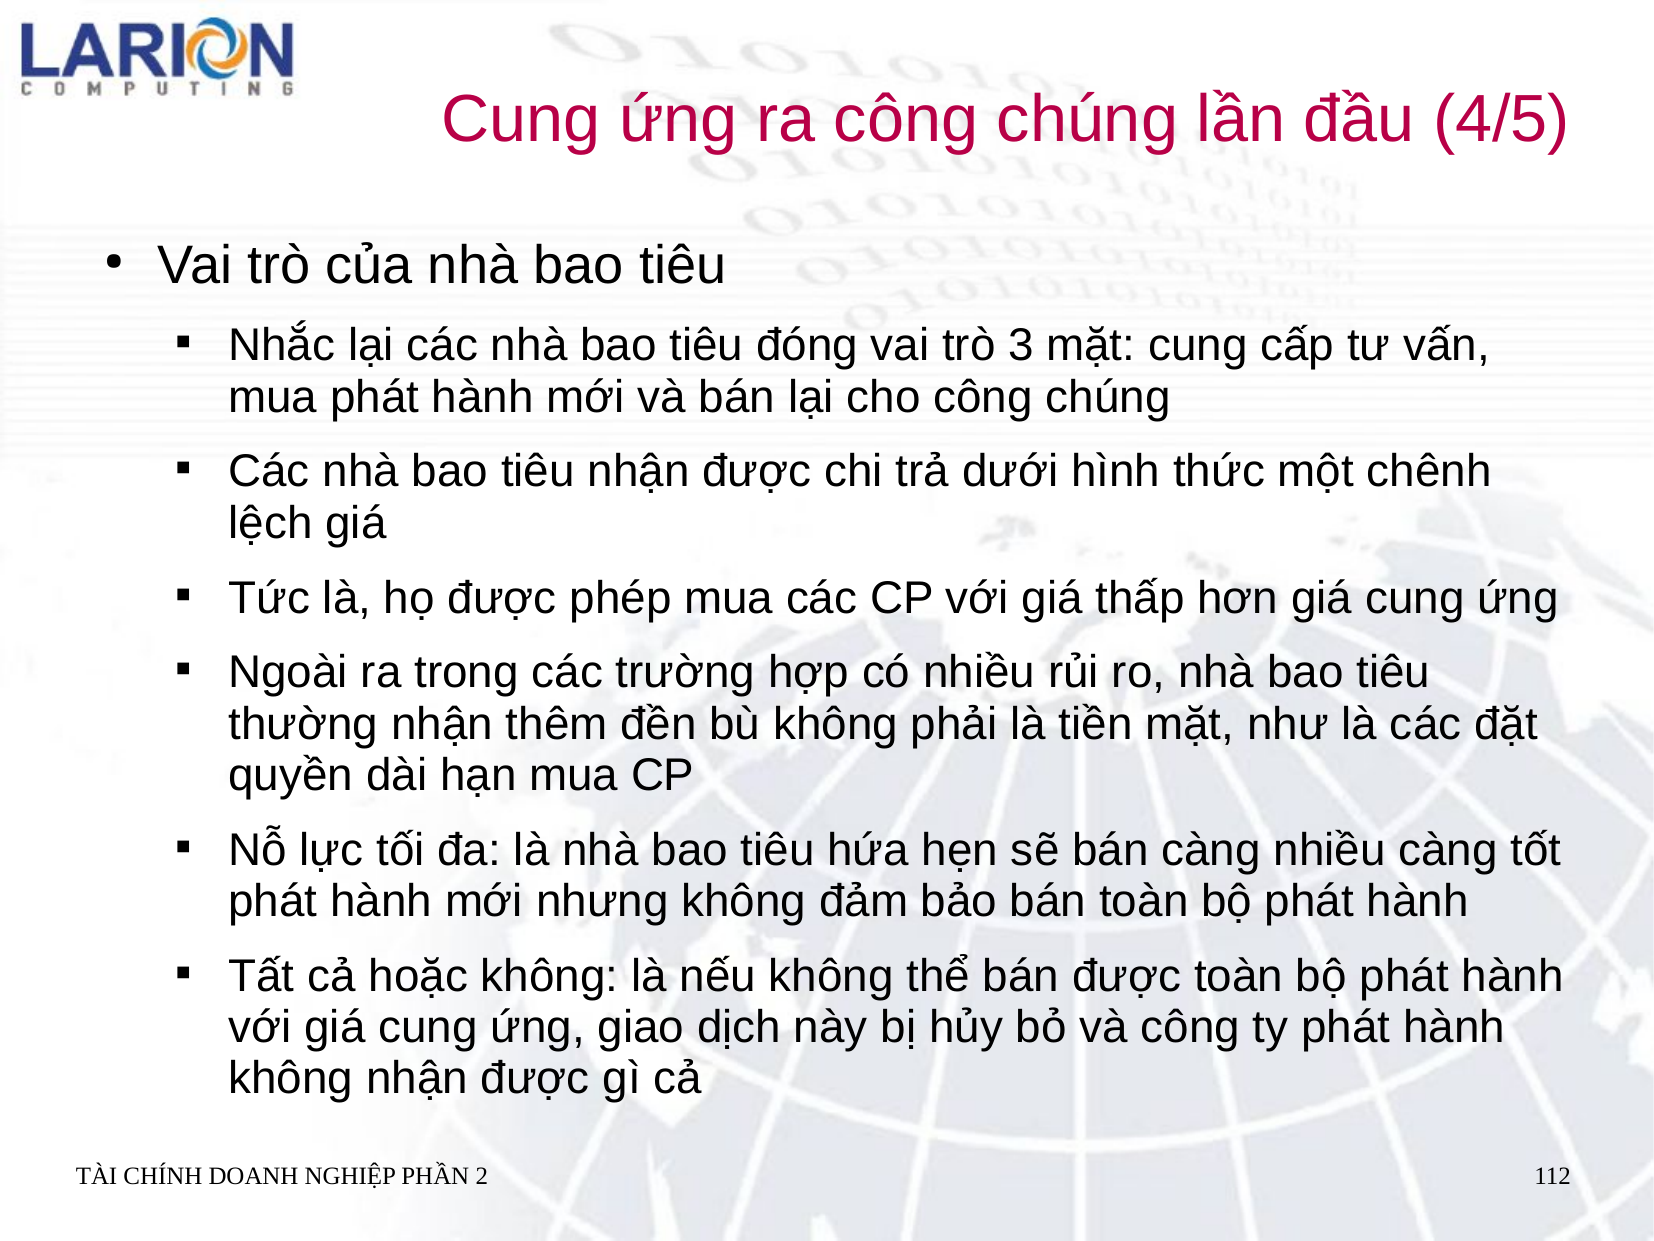

# Cung ứng ra công chúng lần đầu (4/5)
Vai trò của nhà bao tiêu
Nhắc lại các nhà bao tiêu đóng vai trò 3 mặt: cung cấp tư vấn, mua phát hành mới và bán lại cho công chúng
Các nhà bao tiêu nhận được chi trả dưới hình thức một chênh lệch giá
Tức là, họ được phép mua các CP với giá thấp hơn giá cung ứng
Ngoài ra trong các trường hợp có nhiều rủi ro, nhà bao tiêu thường nhận thêm đền bù không phải là tiền mặt, như là các đặt quyền dài hạn mua CP
Nỗ lực tối đa: là nhà bao tiêu hứa hẹn sẽ bán càng nhiều càng tốt phát hành mới nhưng không đảm bảo bán toàn bộ phát hành
Tất cả hoặc không: là nếu không thể bán được toàn bộ phát hành với giá cung ứng, giao dịch này bị hủy bỏ và công ty phát hành không nhận được gì cả
TÀI CHÍNH DOANH NGHIỆP PHẦN 2
112